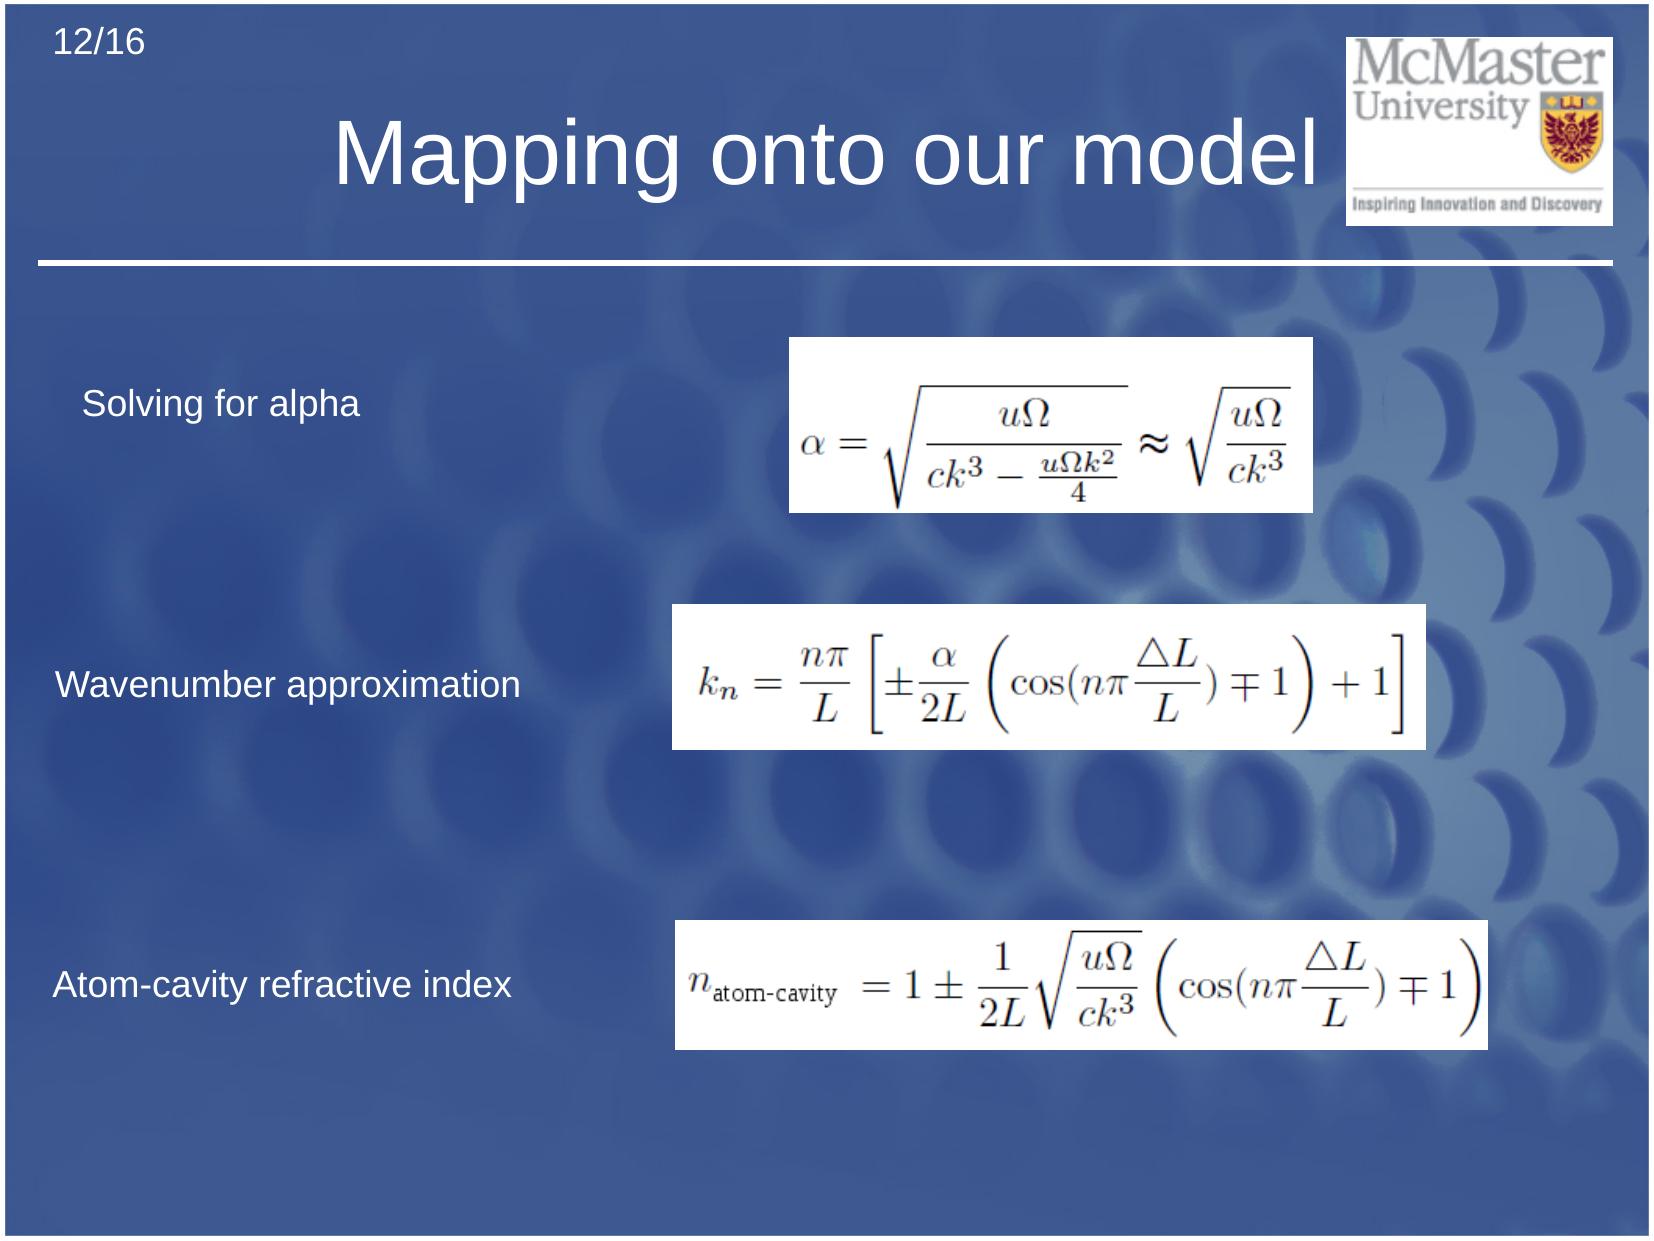

12/16
 Mapping onto our model
#
Solving for alpha
Wavenumber approximation
Atom-cavity refractive index